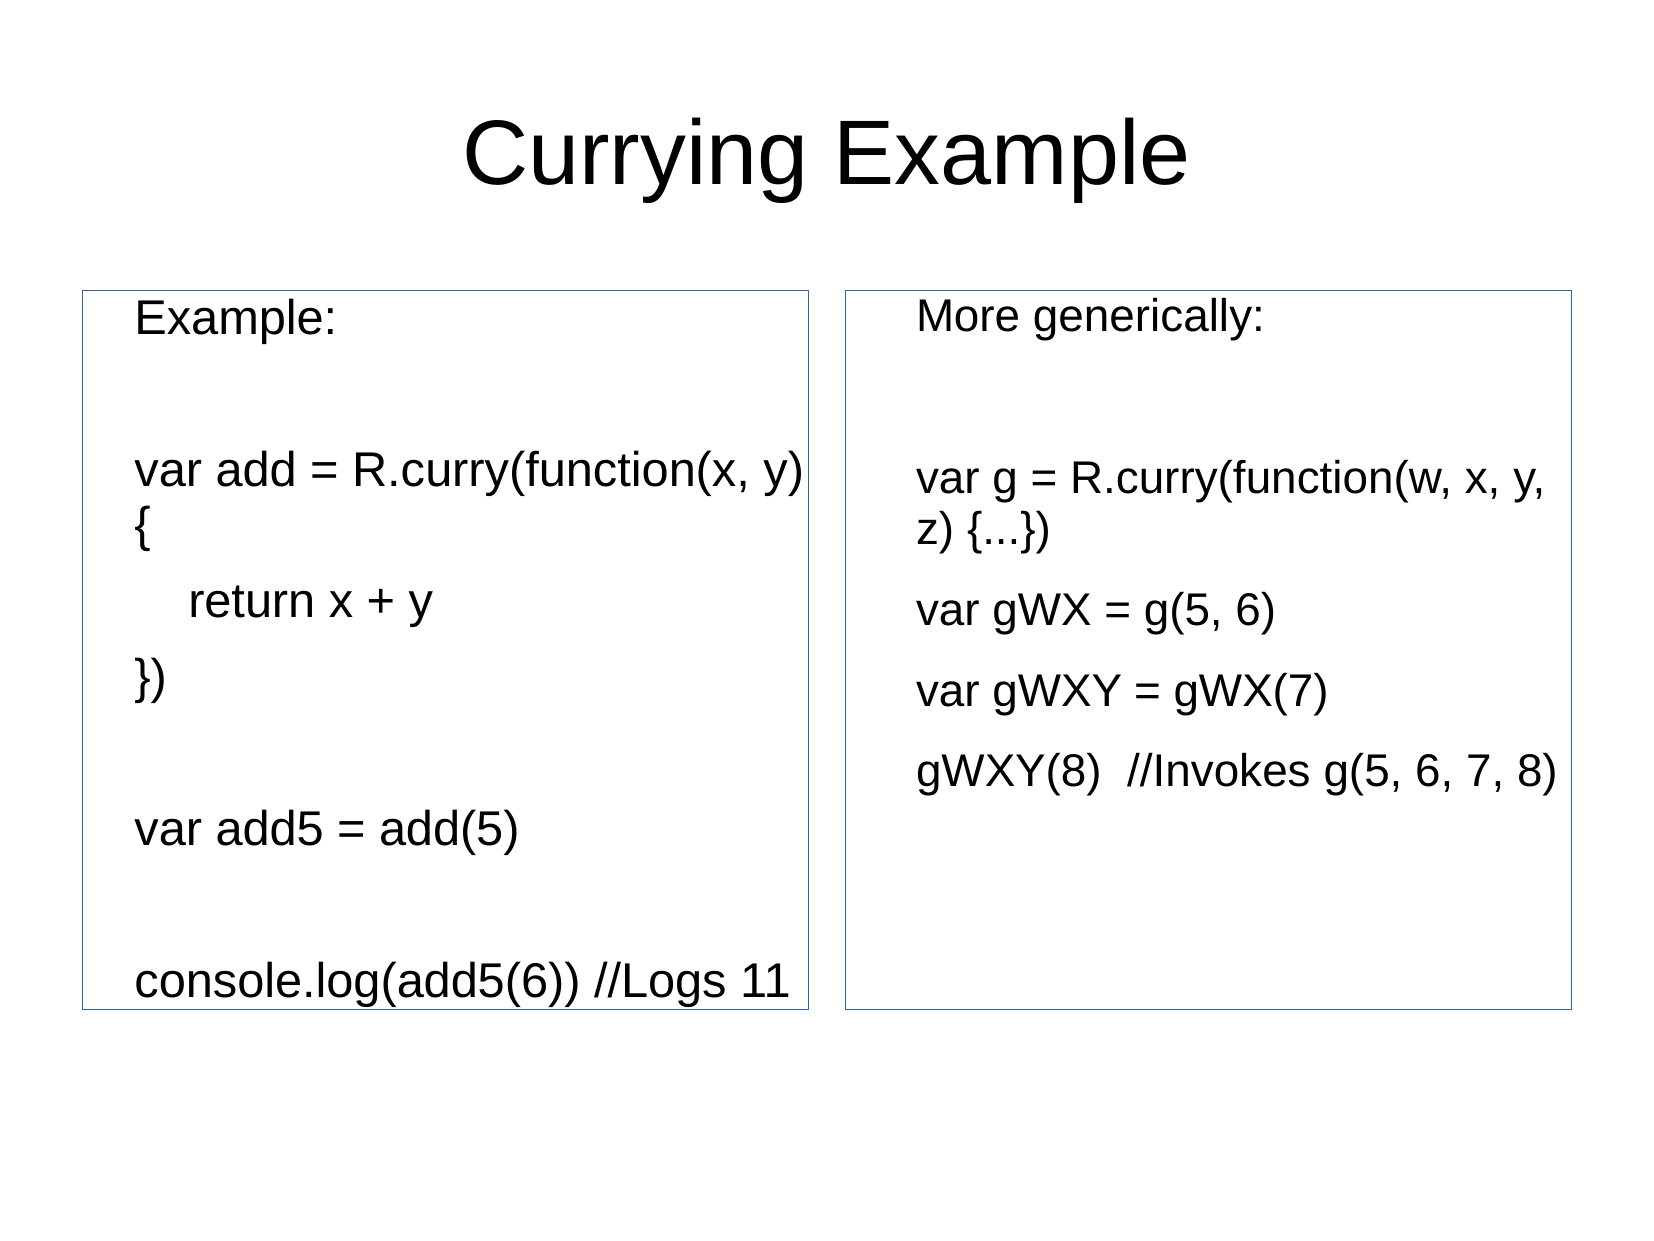

# Currying Example
Example:
var add = R.curry(function(x, y) {
 return x + y
})
var add5 = add(5)
console.log(add5(6)) //Logs 11
More generically:
var g = R.curry(function(w, x, y, z) {...})
var gWX = g(5, 6)
var gWXY = gWX(7)
gWXY(8) //Invokes g(5, 6, 7, 8)